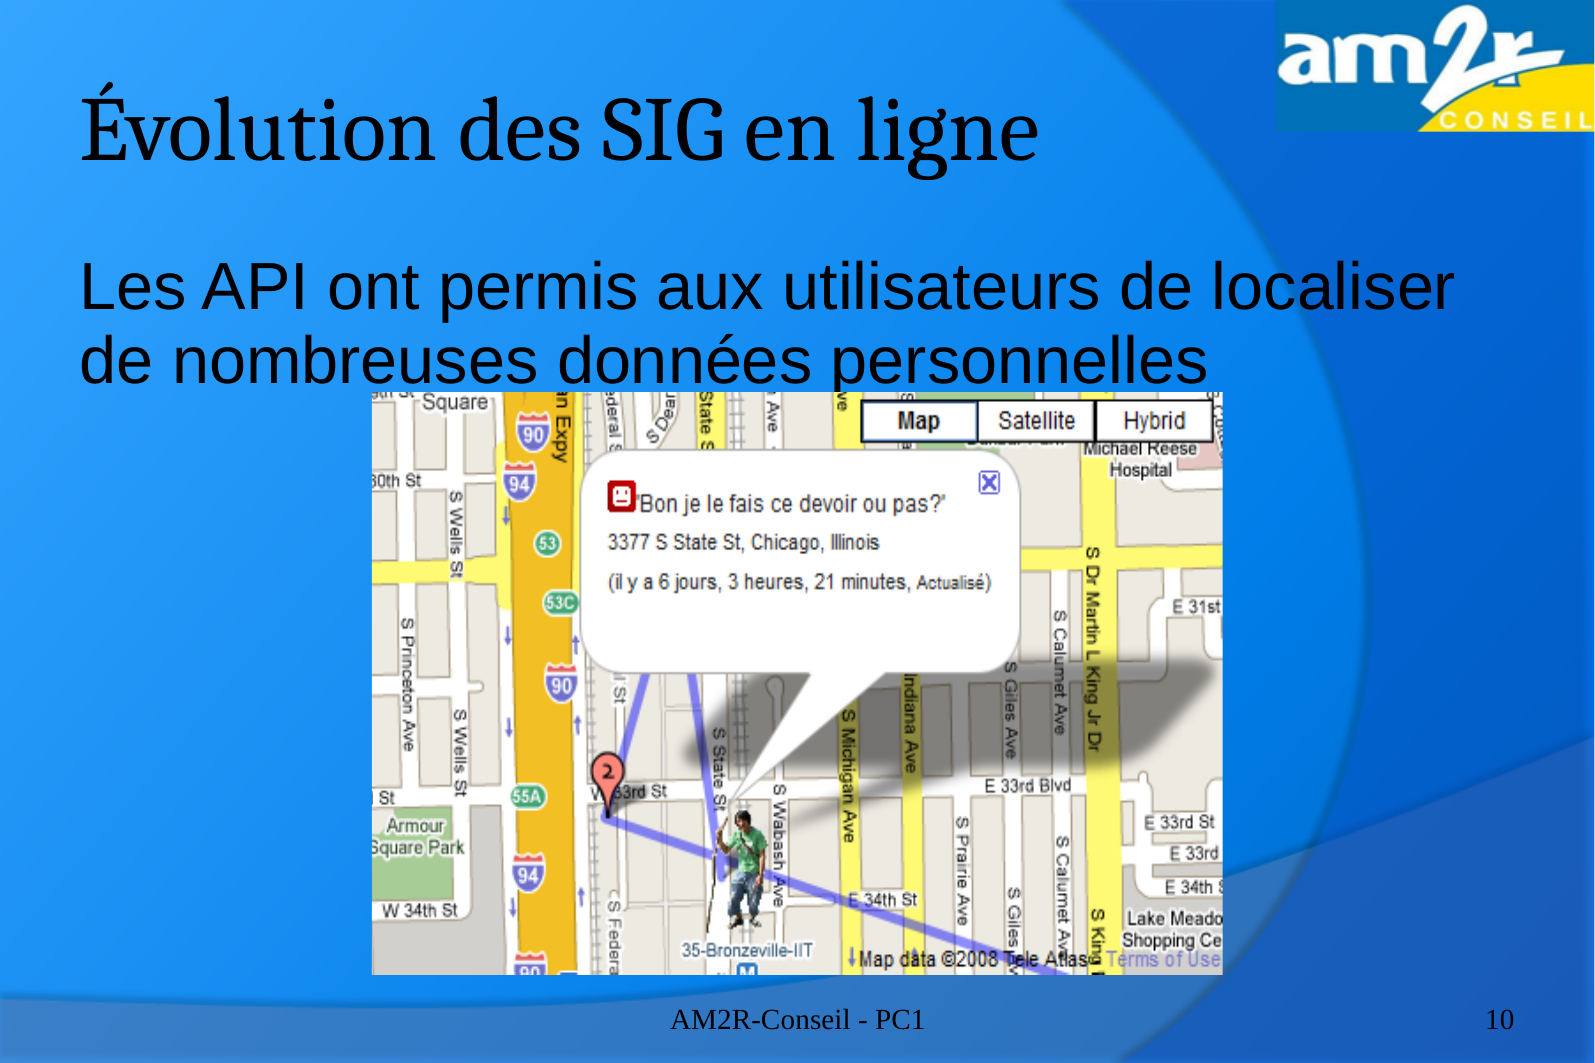

# Évolution des SIG en ligne
Les API ont permis aux utilisateurs de localiser de nombreuses données personnelles
AM2R-Conseil - PC1
10